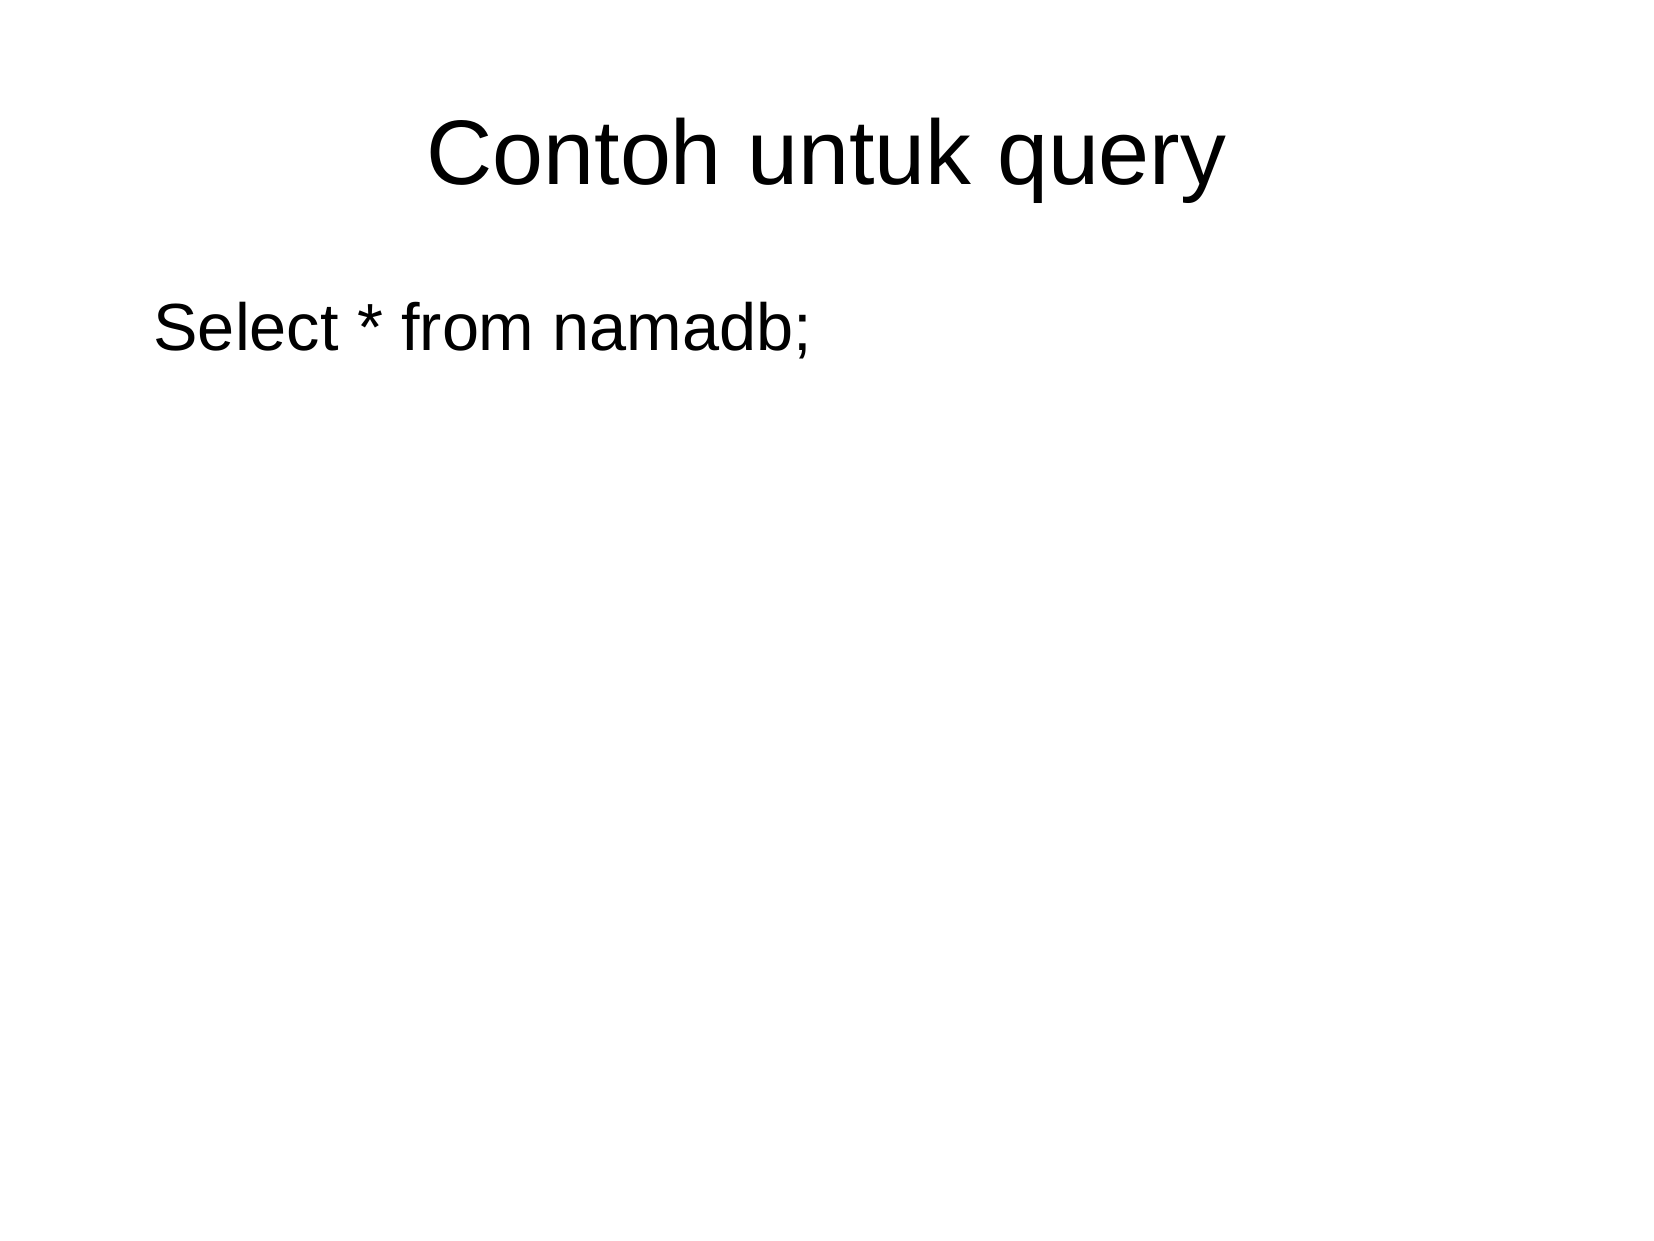

# Contoh untuk query
Select * from namadb;